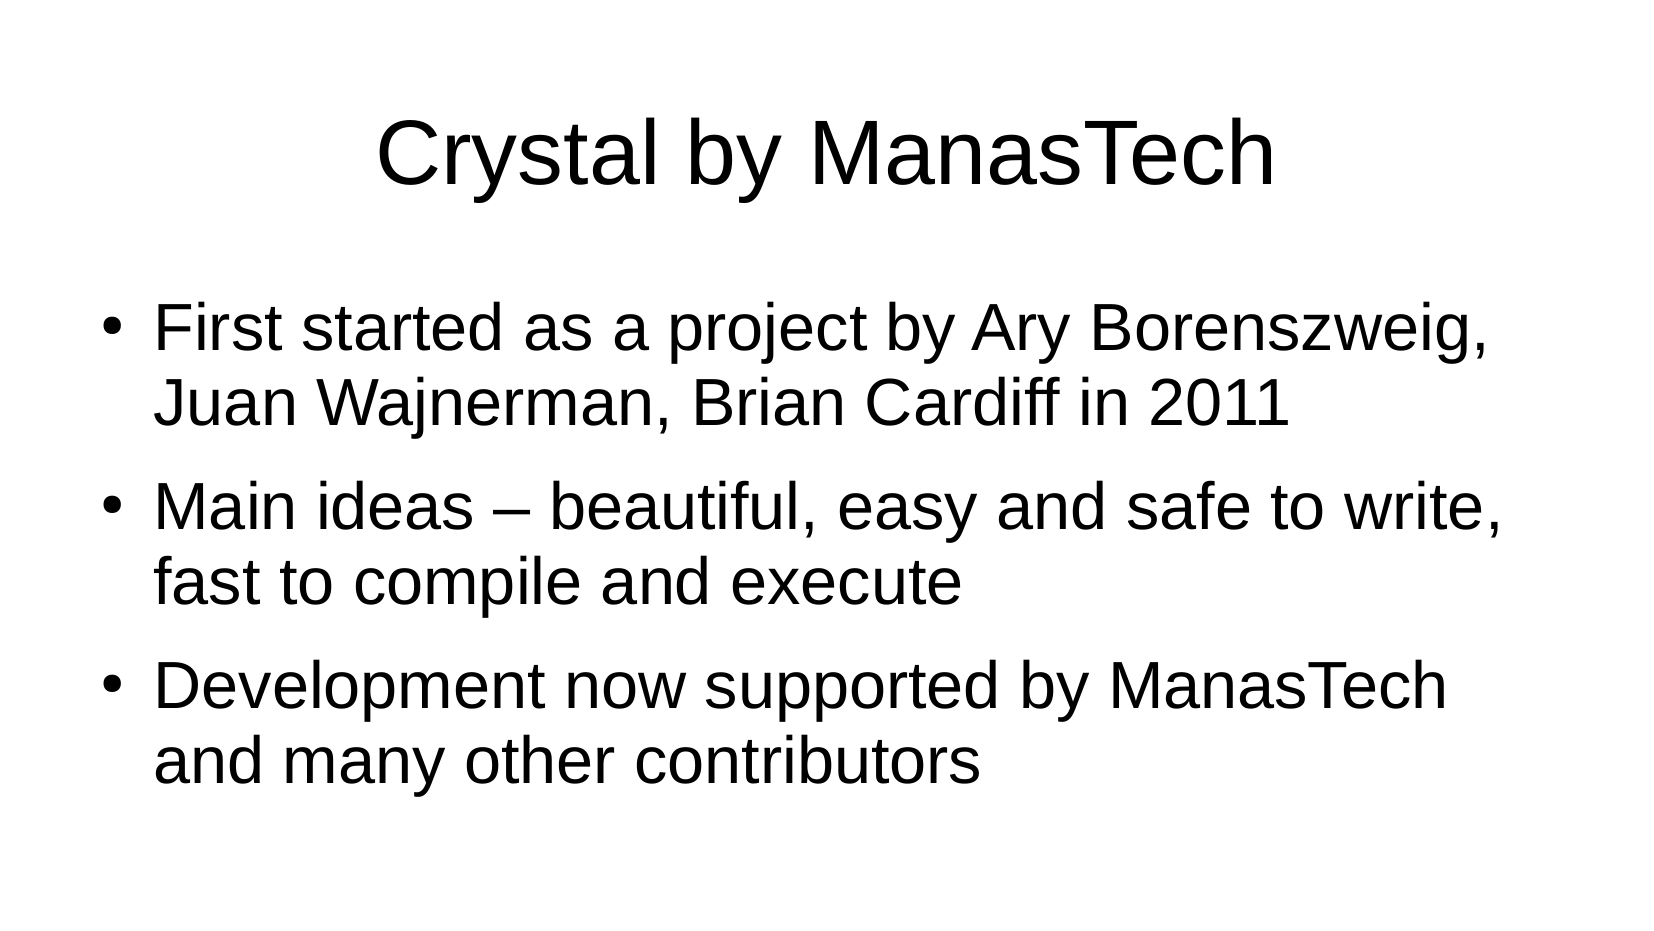

# Crystal by ManasTech
First started as a project by Ary Borenszweig, Juan Wajnerman, Brian Cardiff in 2011
Main ideas – beautiful, easy and safe to write, fast to compile and execute
Development now supported by ManasTech and many other contributors